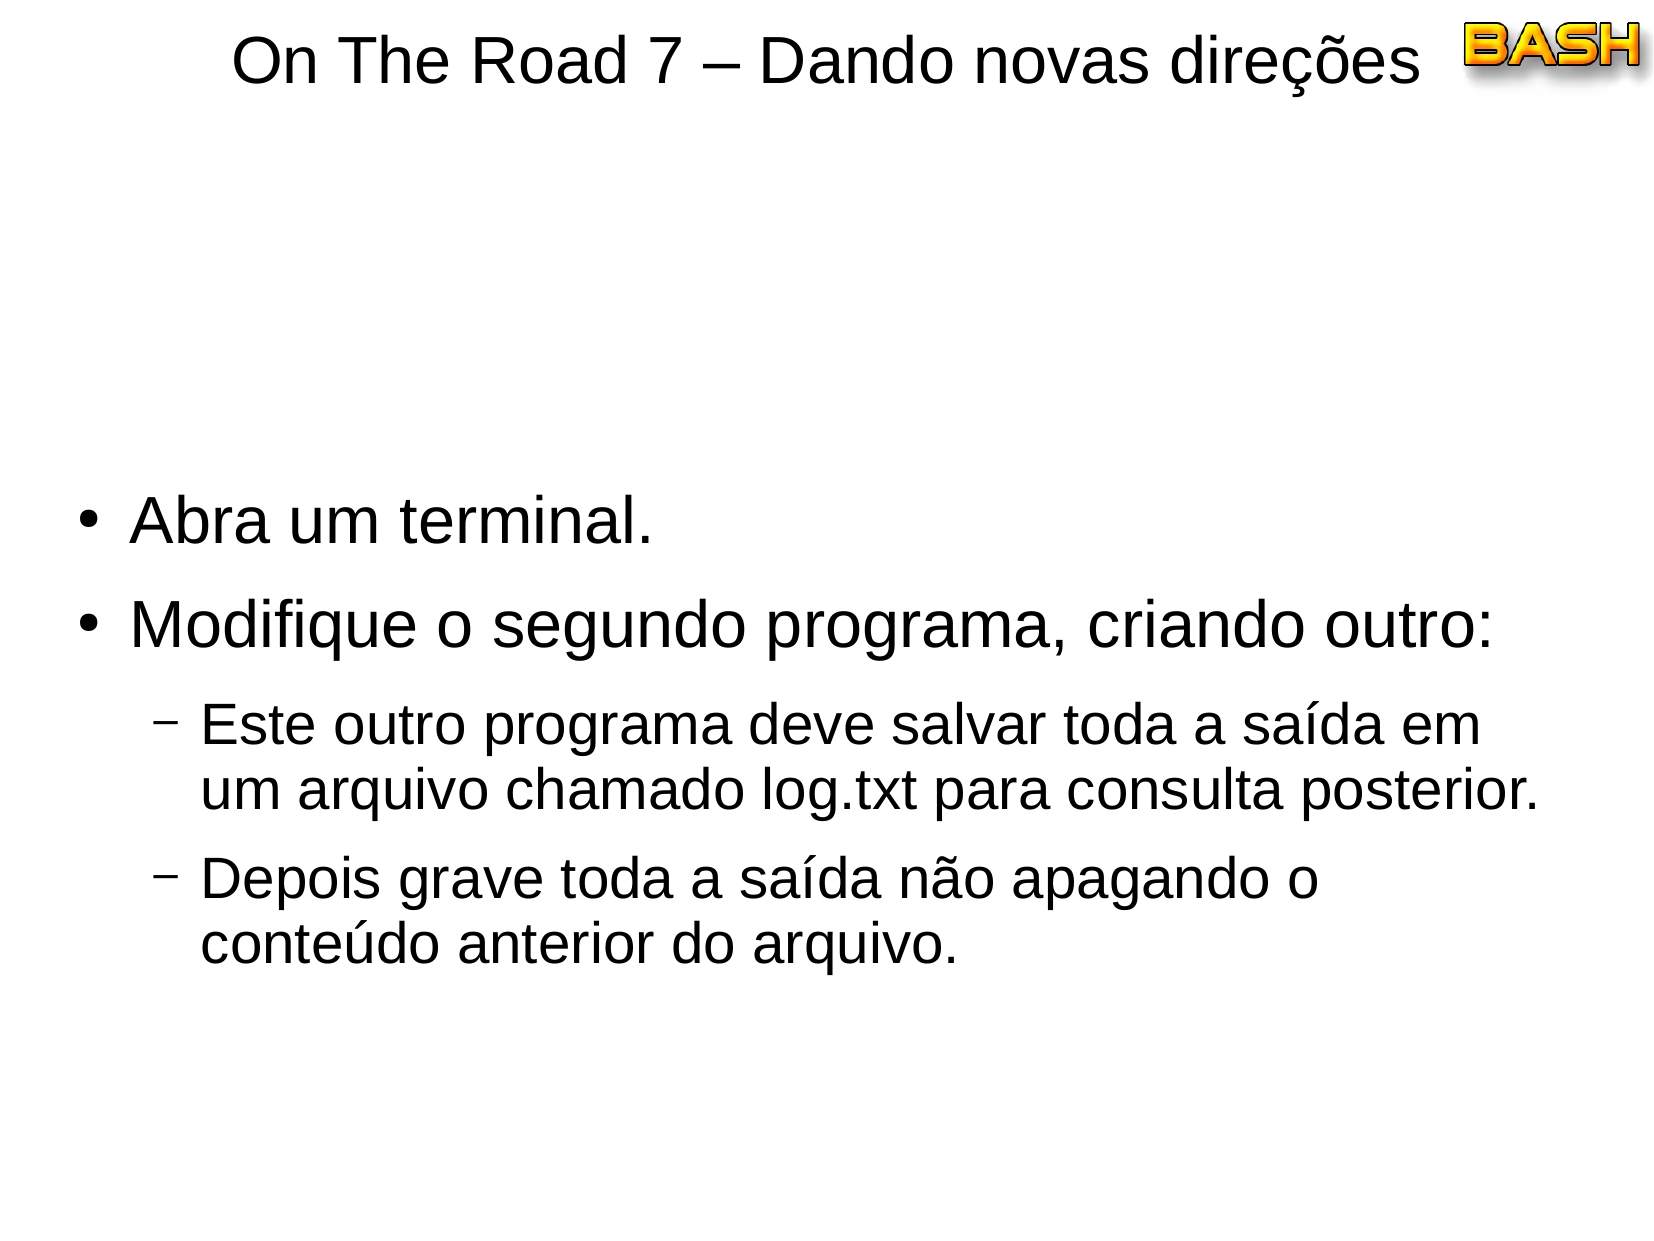

# On The Road 7 – Dando novas direções
Abra um terminal.
Modifique o segundo programa, criando outro:
Este outro programa deve salvar toda a saída em um arquivo chamado log.txt para consulta posterior.
Depois grave toda a saída não apagando o conteúdo anterior do arquivo.